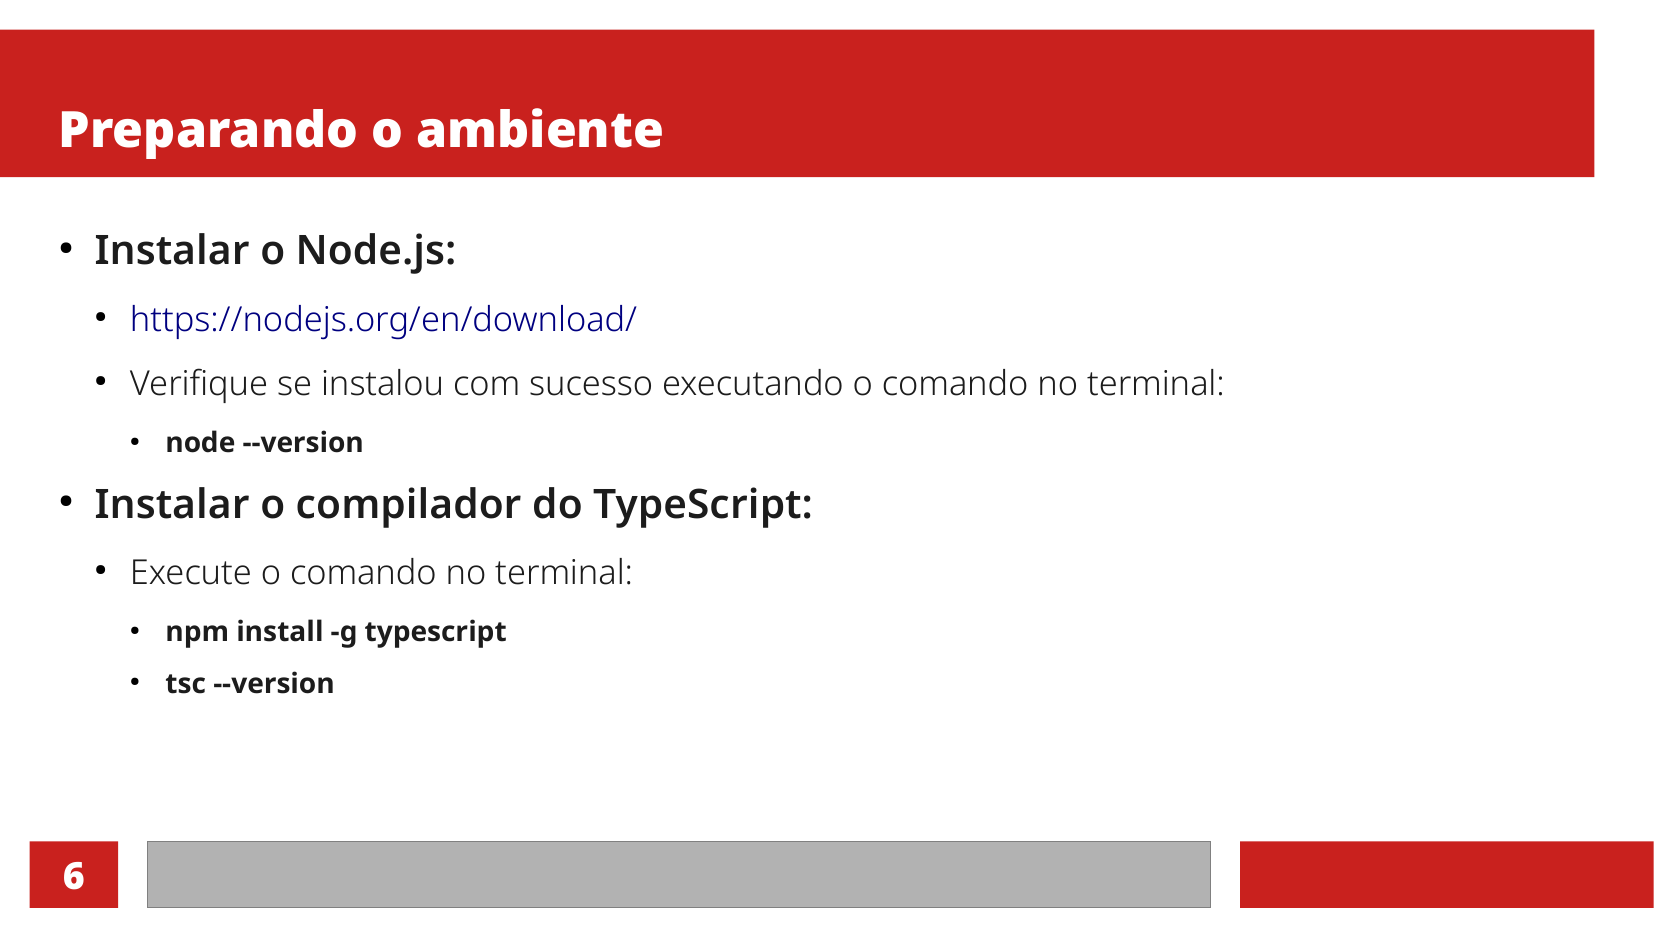

# Preparando o ambiente
Instalar o Node.js:
https://nodejs.org/en/download/
Verifique se instalou com sucesso executando o comando no terminal:
node --version
Instalar o compilador do TypeScript:
Execute o comando no terminal:
npm install -g typescript
tsc --version
6